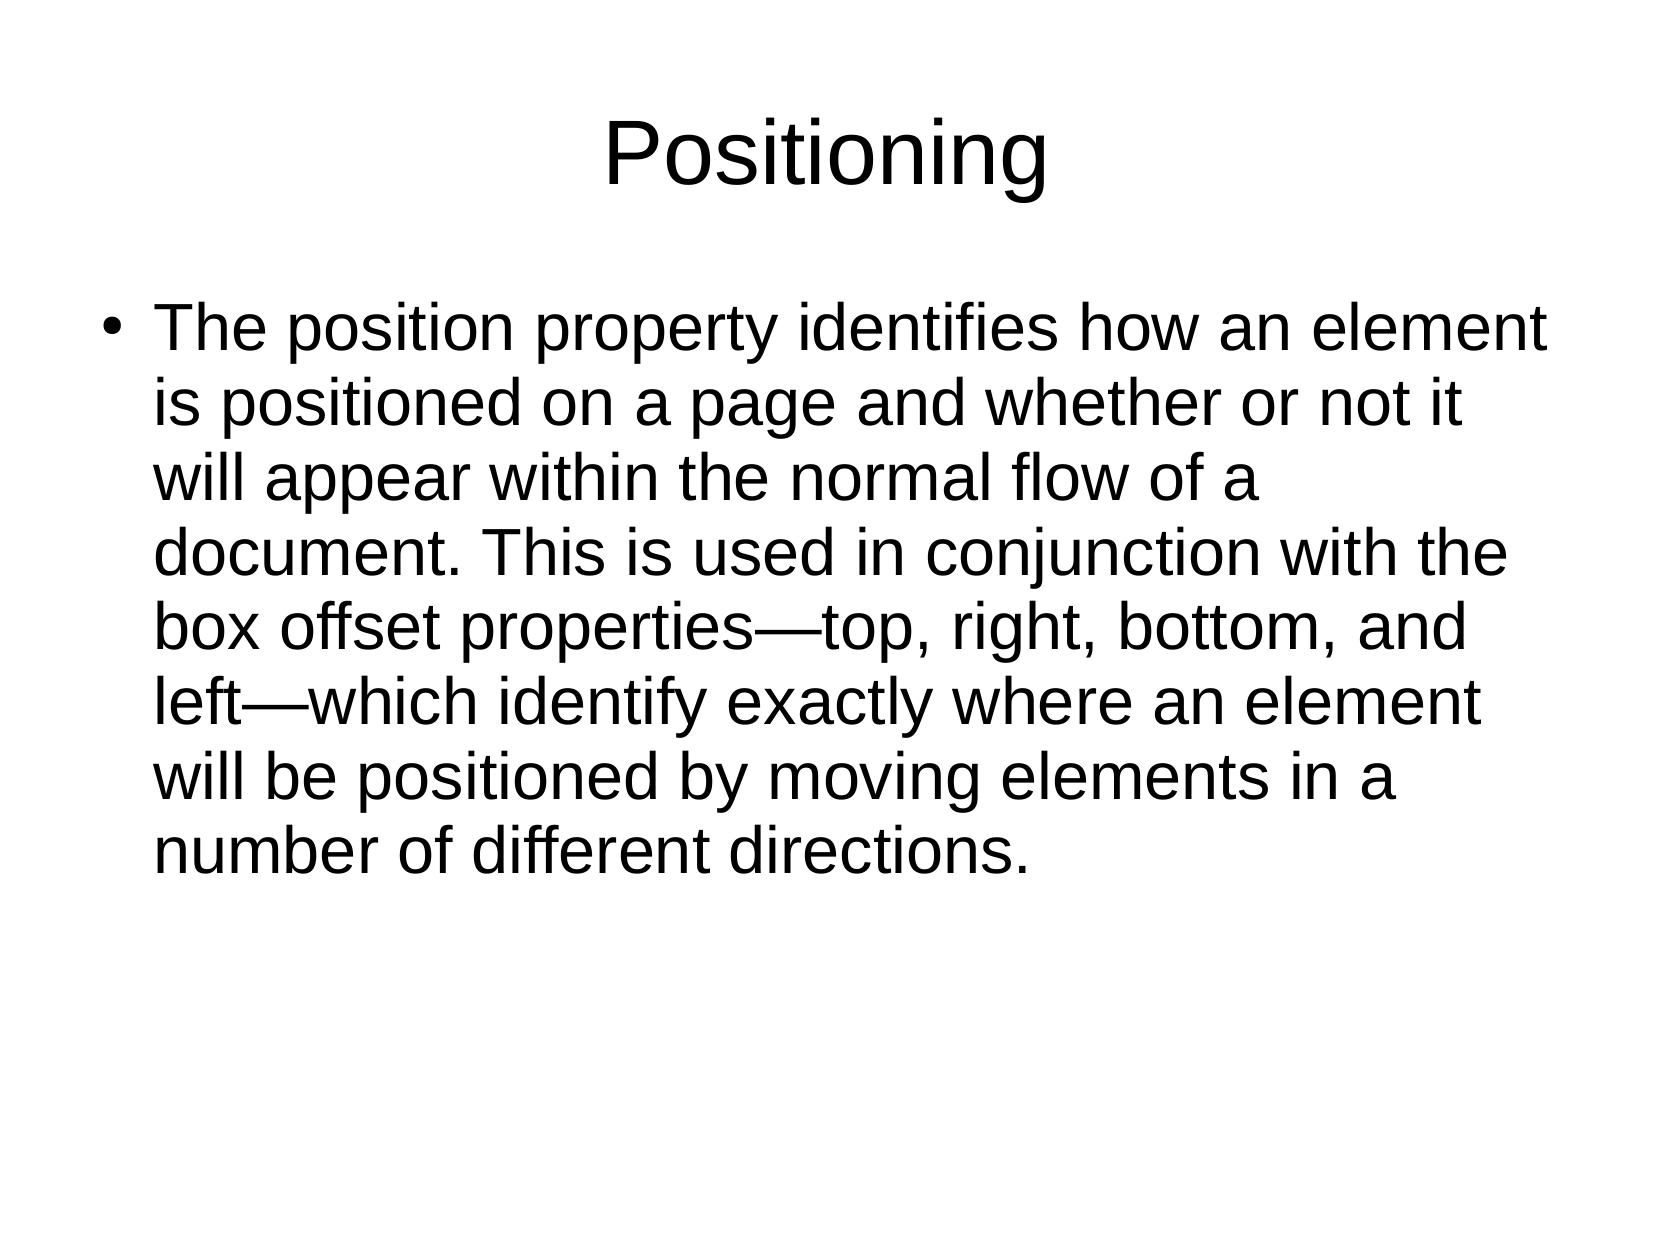

# Positioning
The position property identifies how an element is positioned on a page and whether or not it will appear within the normal flow of a document. This is used in conjunction with the box offset properties—top, right, bottom, and left—which identify exactly where an element will be positioned by moving elements in a number of different directions.